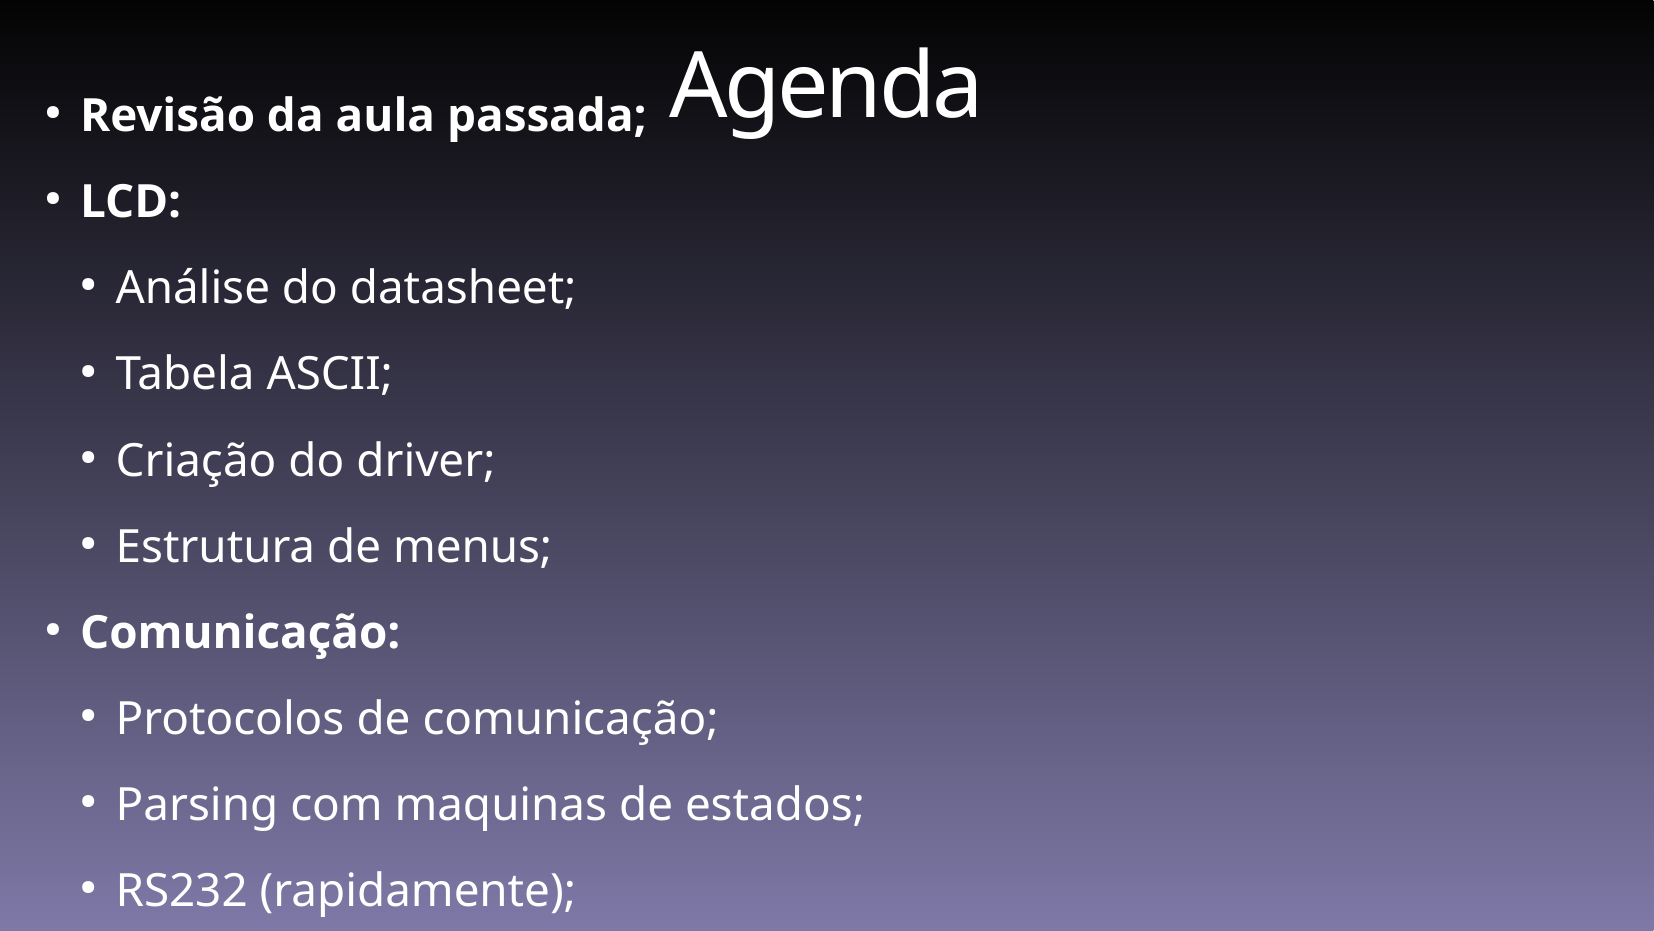

# Agenda
Revisão da aula passada;
LCD:
Análise do datasheet;
Tabela ASCII;
Criação do driver;
Estrutura de menus;
Comunicação:
Protocolos de comunicação;
Parsing com maquinas de estados;
RS232 (rapidamente);
RS485;